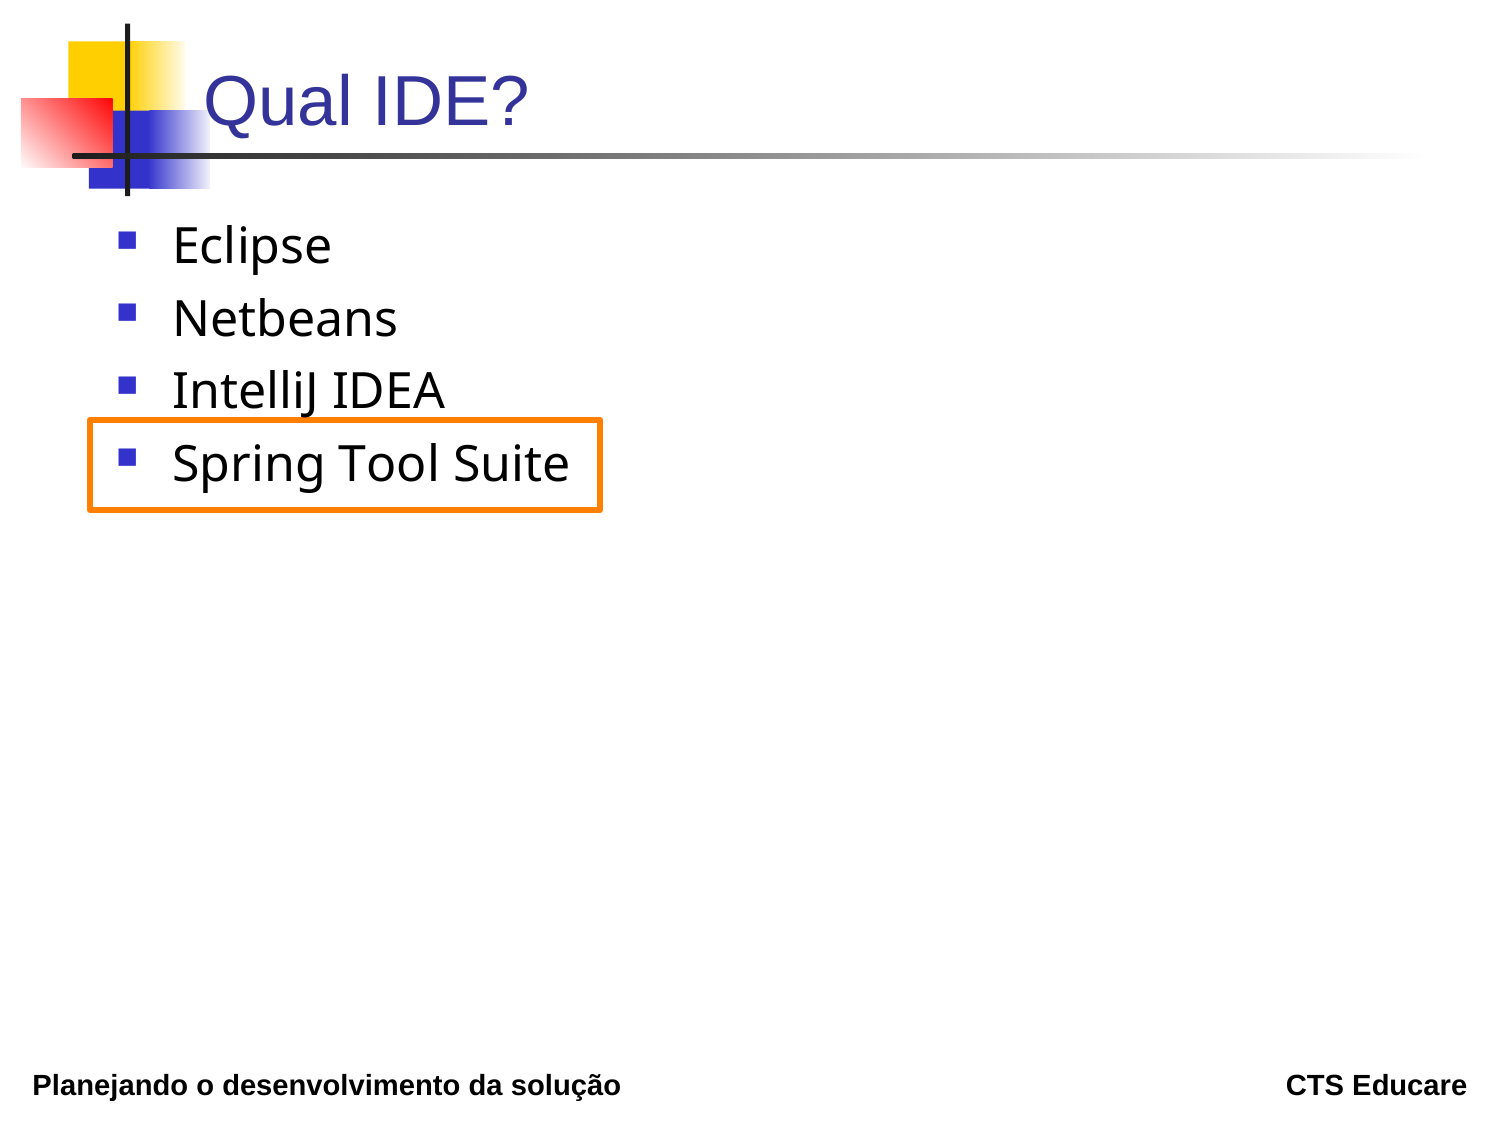

# Qual IDE?
Eclipse
Netbeans
IntelliJ IDEA
Spring Tool Suite